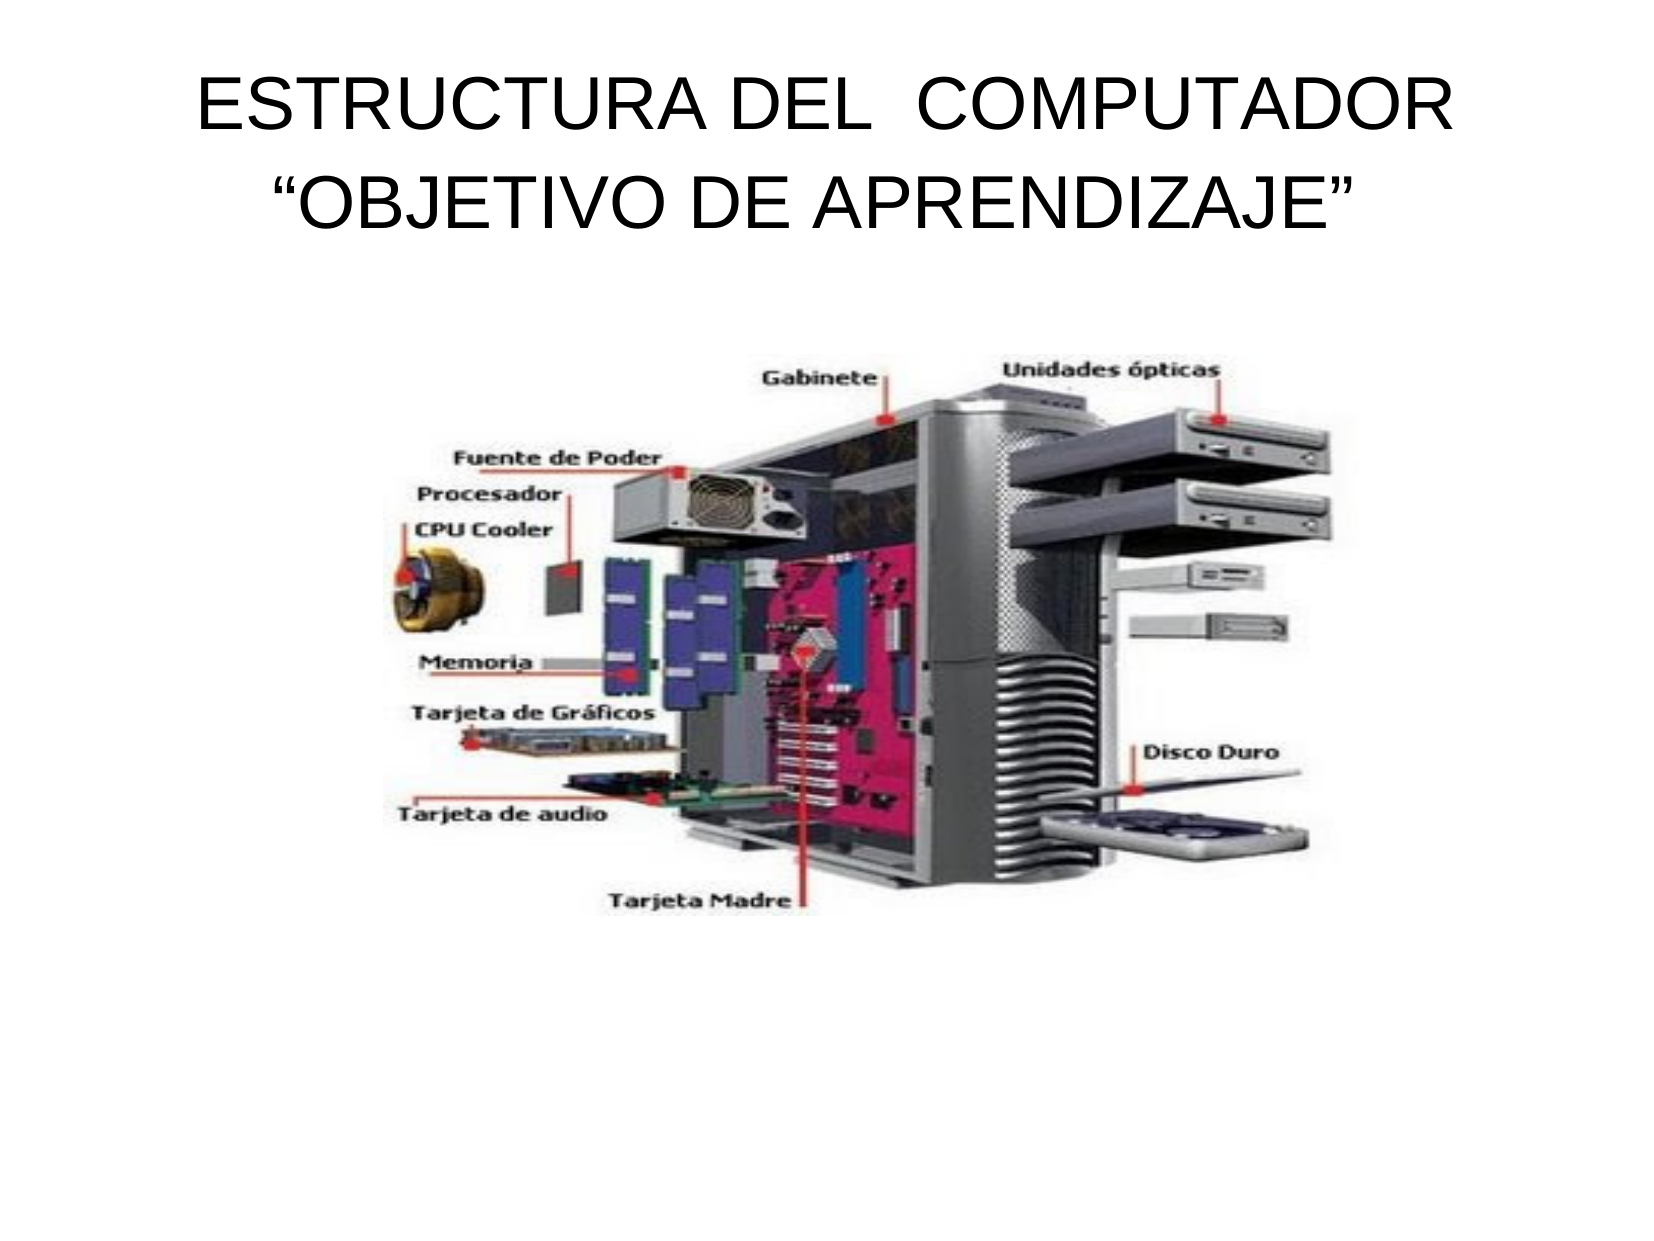

# ESTRUCTURA DEL COMPUTADOR “OBJETIVO DE APRENDIZAJE”